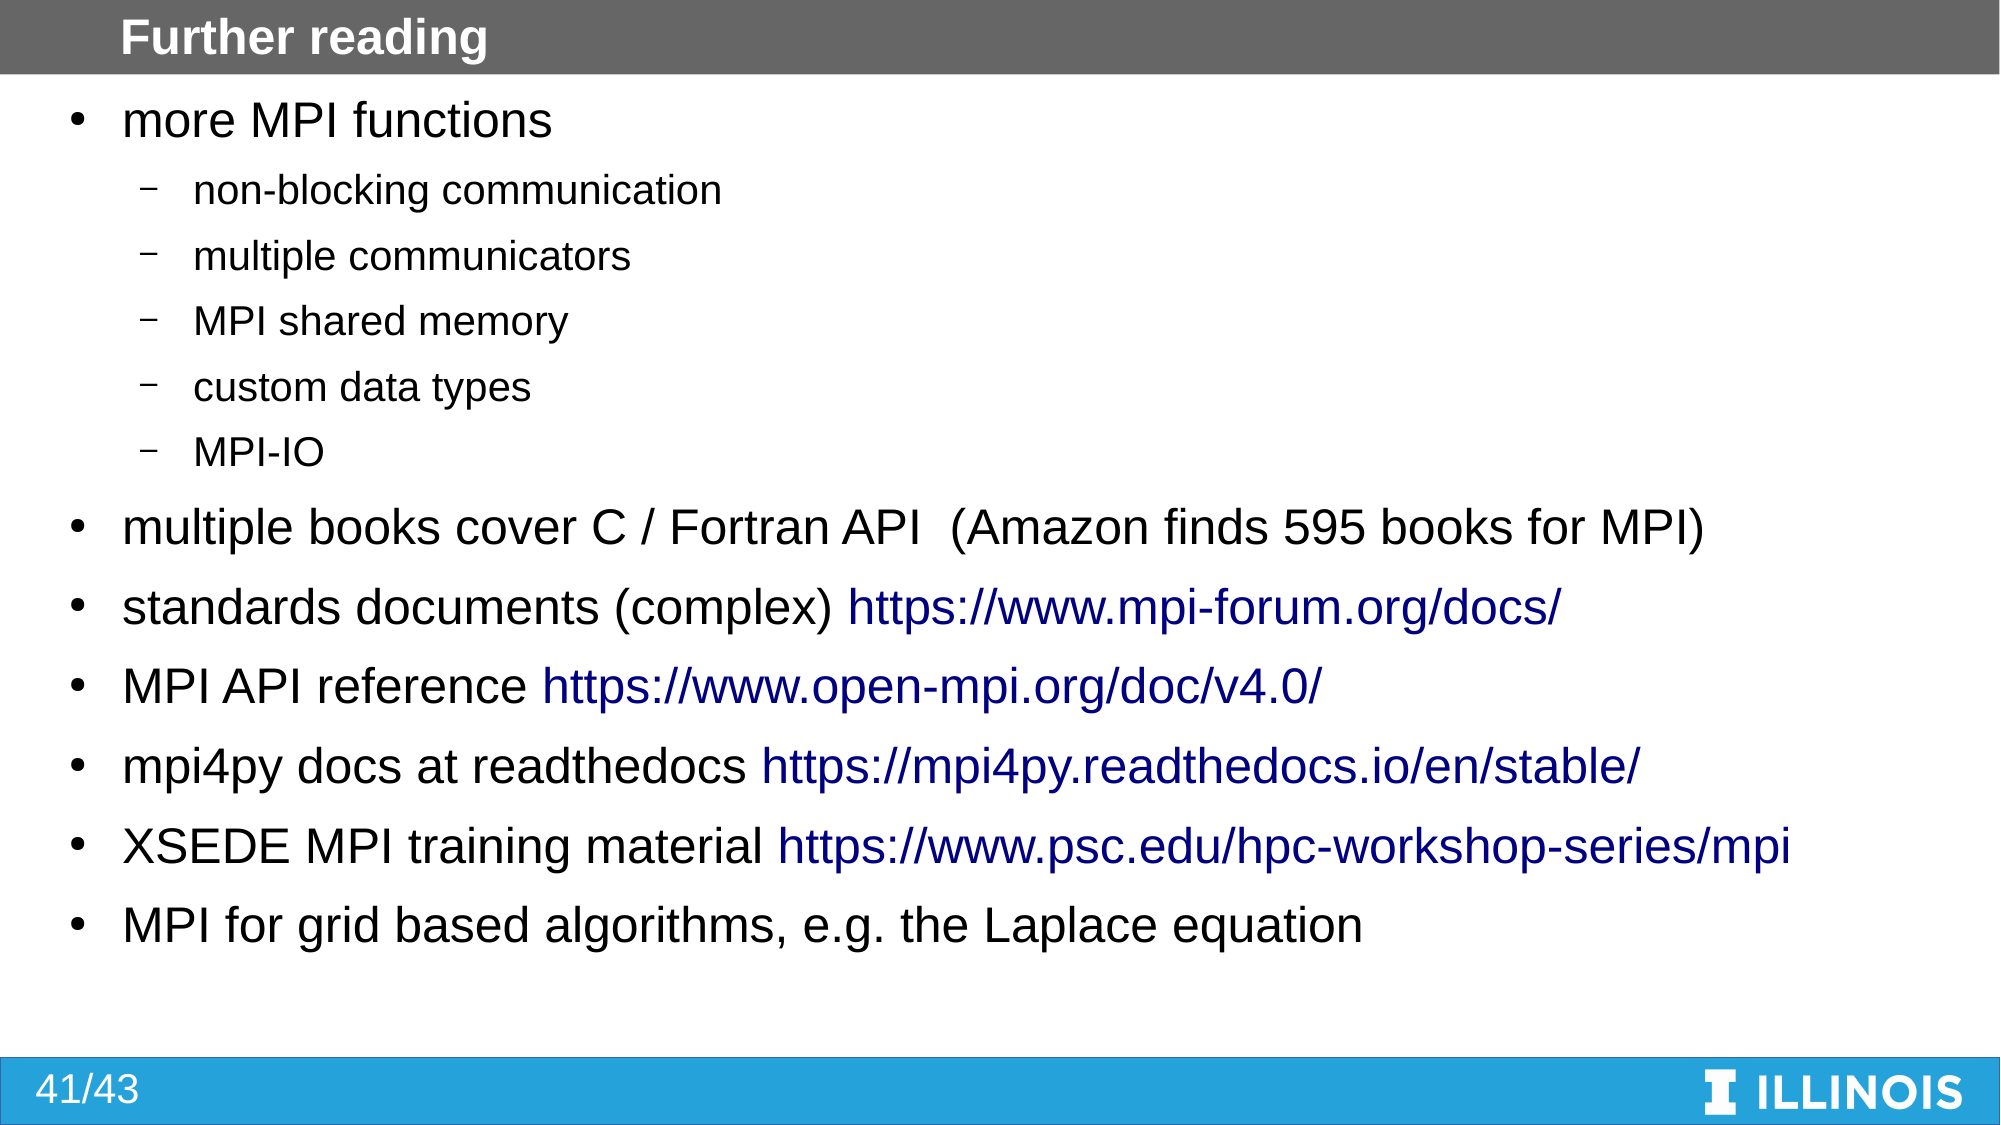

# Further reading
more MPI functions
non-blocking communication
multiple communicators
MPI shared memory
custom data types
MPI-IO
multiple books cover C / Fortran API (Amazon finds 595 books for MPI)
standards documents (complex) https://www.mpi-forum.org/docs/
MPI API reference https://www.open-mpi.org/doc/v4.0/
mpi4py docs at readthedocs https://mpi4py.readthedocs.io/en/stable/
XSEDE MPI training material https://www.psc.edu/hpc-workshop-series/mpi
MPI for grid based algorithms, e.g. the Laplace equation